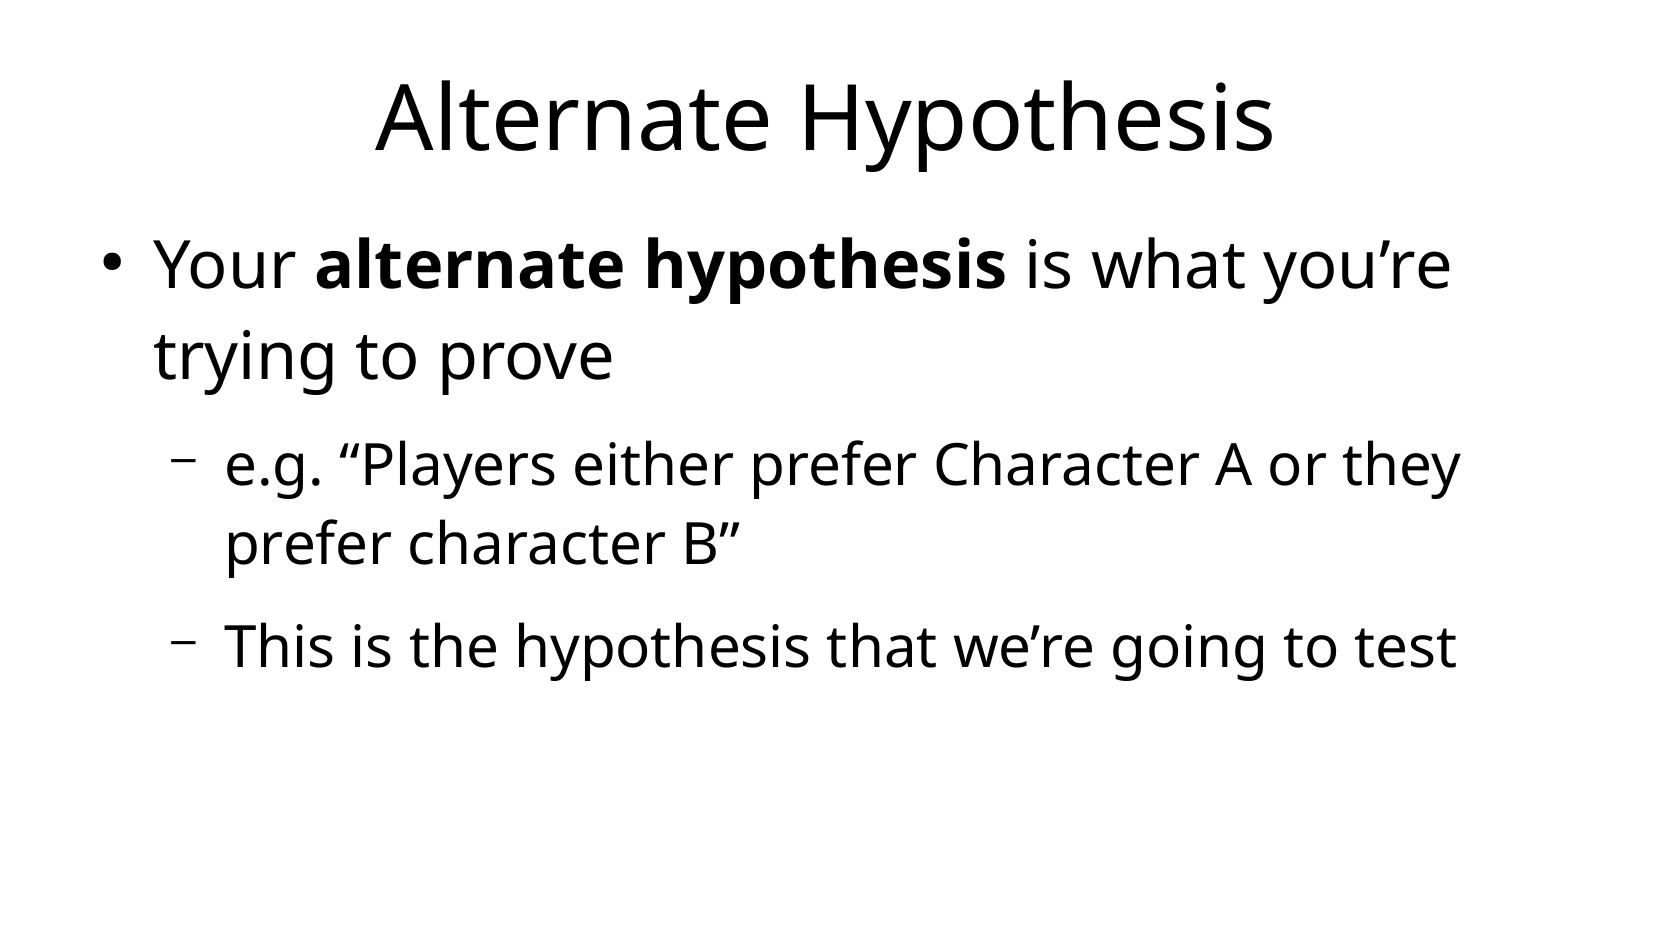

# Alternate Hypothesis
Your alternate hypothesis is what you’re trying to prove
e.g. “Players either prefer Character A or they prefer character B”
This is the hypothesis that we’re going to test